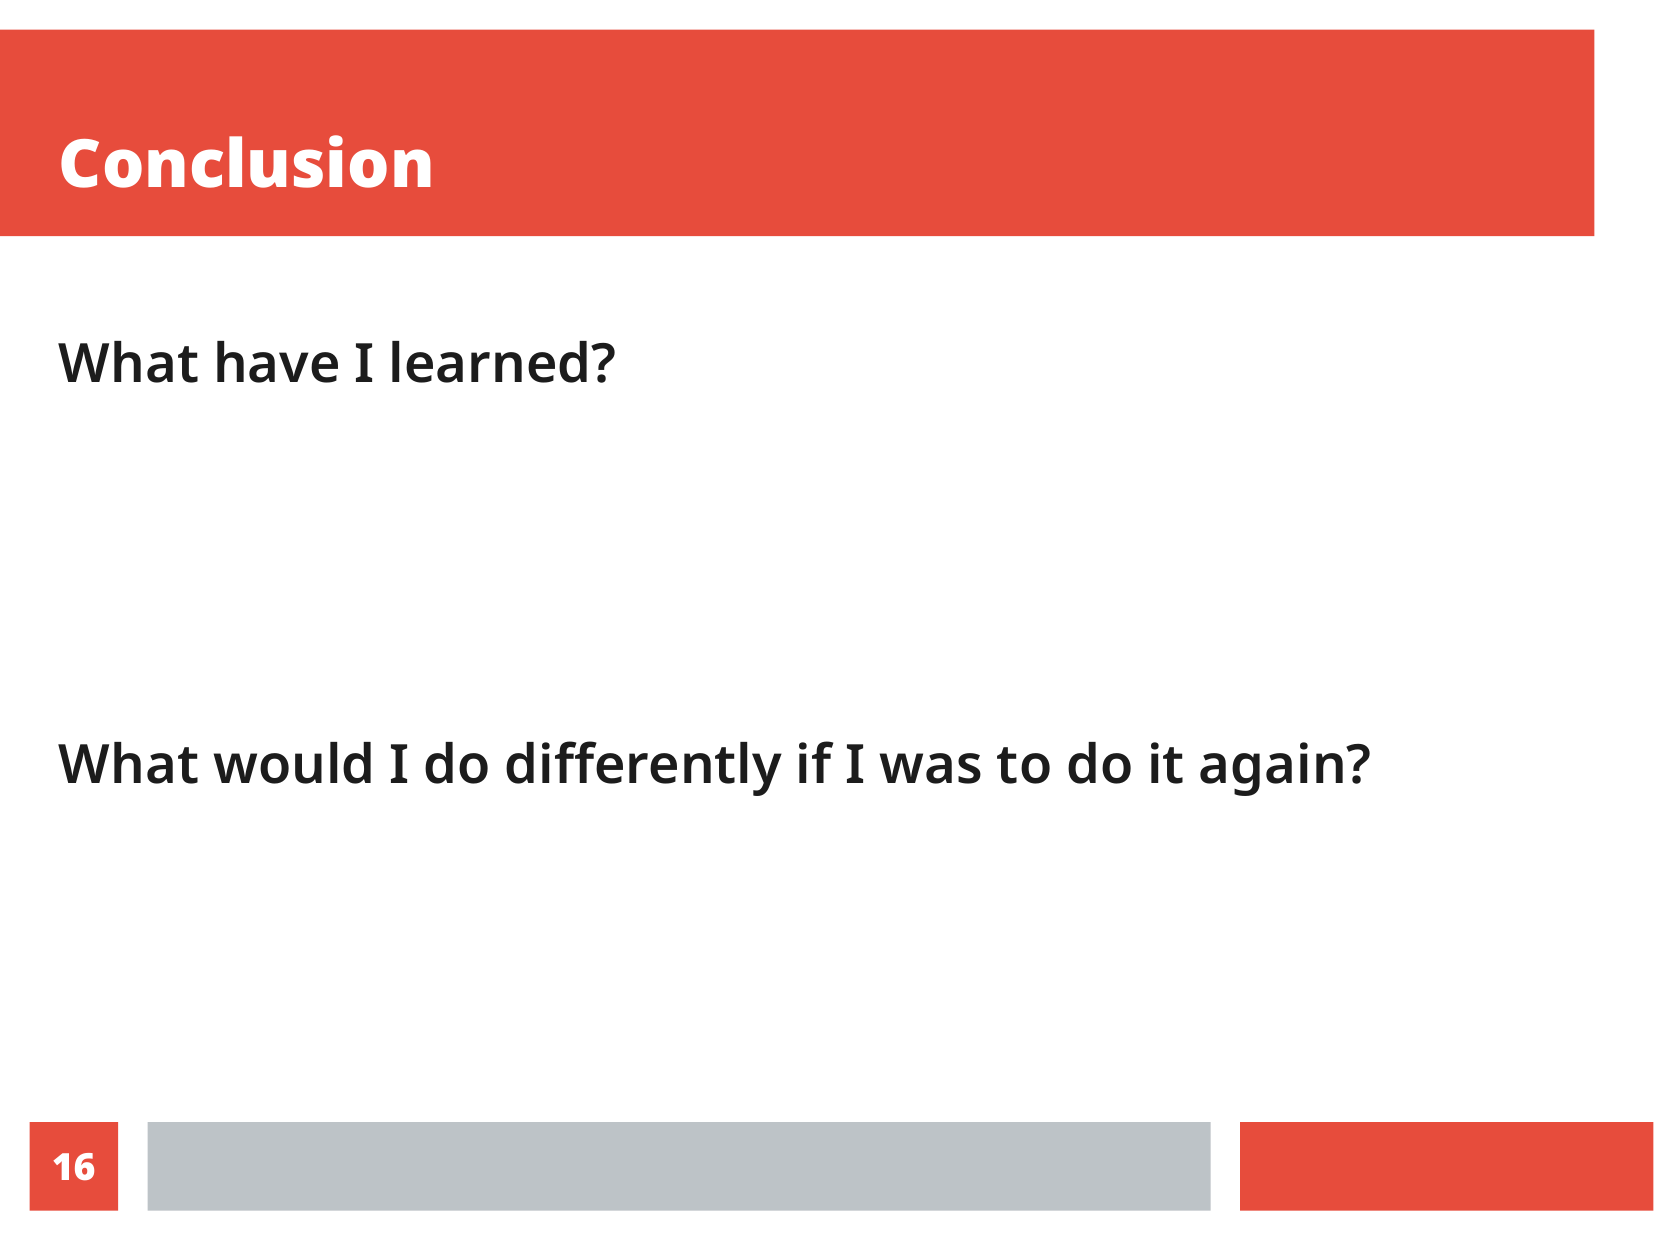

# Conclusion
What have I learned?
What would I do differently if I was to do it again?
16